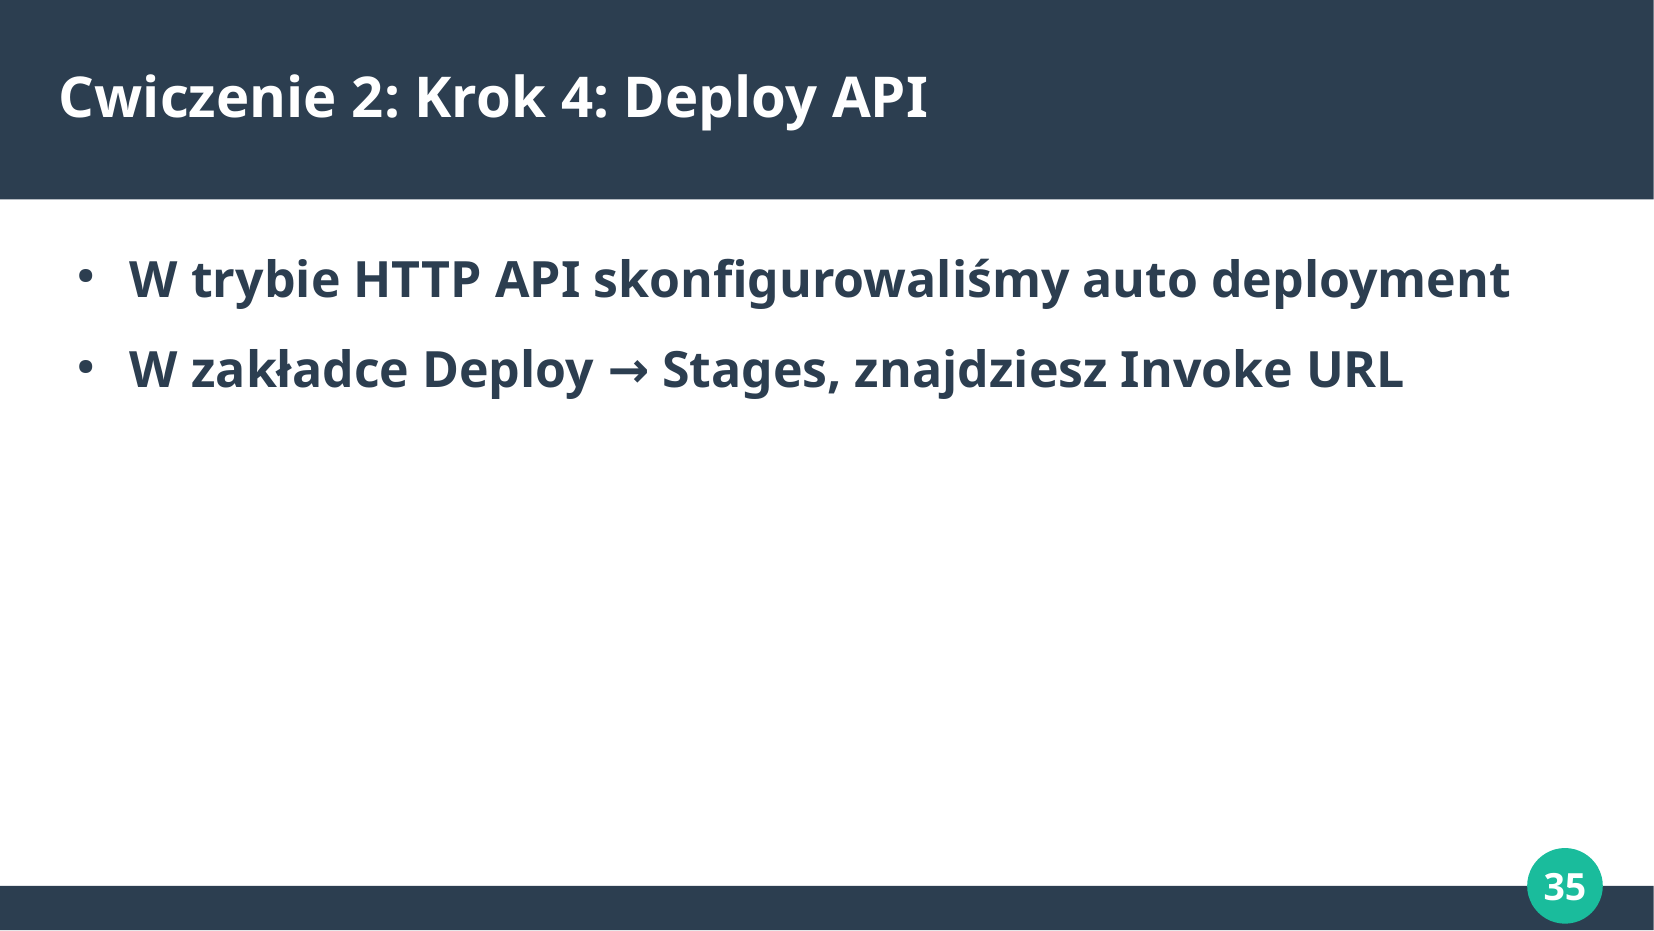

# Cwiczenie 2: Krok 4: Deploy API
W trybie HTTP API skonfigurowaliśmy auto deployment
W zakładce Deploy → Stages, znajdziesz Invoke URL